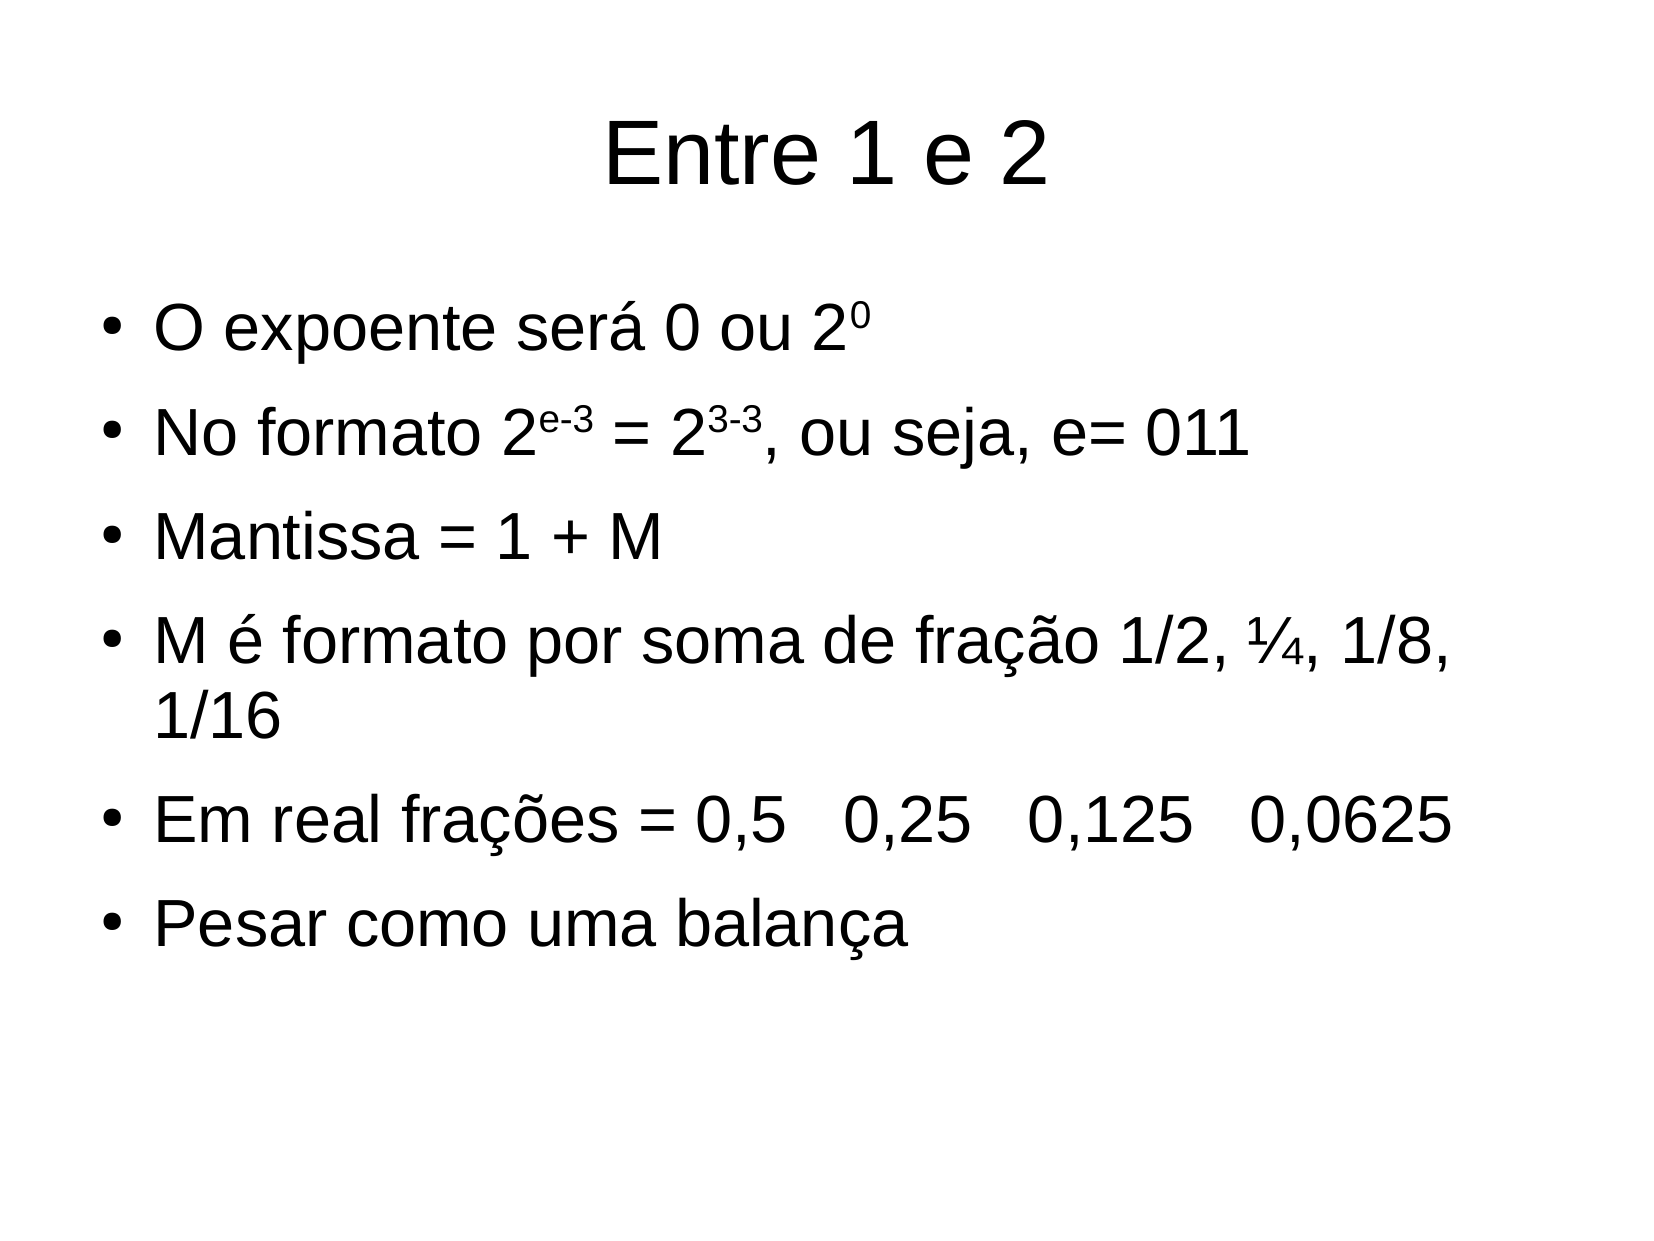

# Entre 1 e 2
O expoente será 0 ou 20
No formato 2e-3 = 23-3, ou seja, e= 011
Mantissa = 1 + M
M é formato por soma de fração 1/2, ¼, 1/8, 1/16
Em real frações = 0,5 0,25 0,125 0,0625
Pesar como uma balança